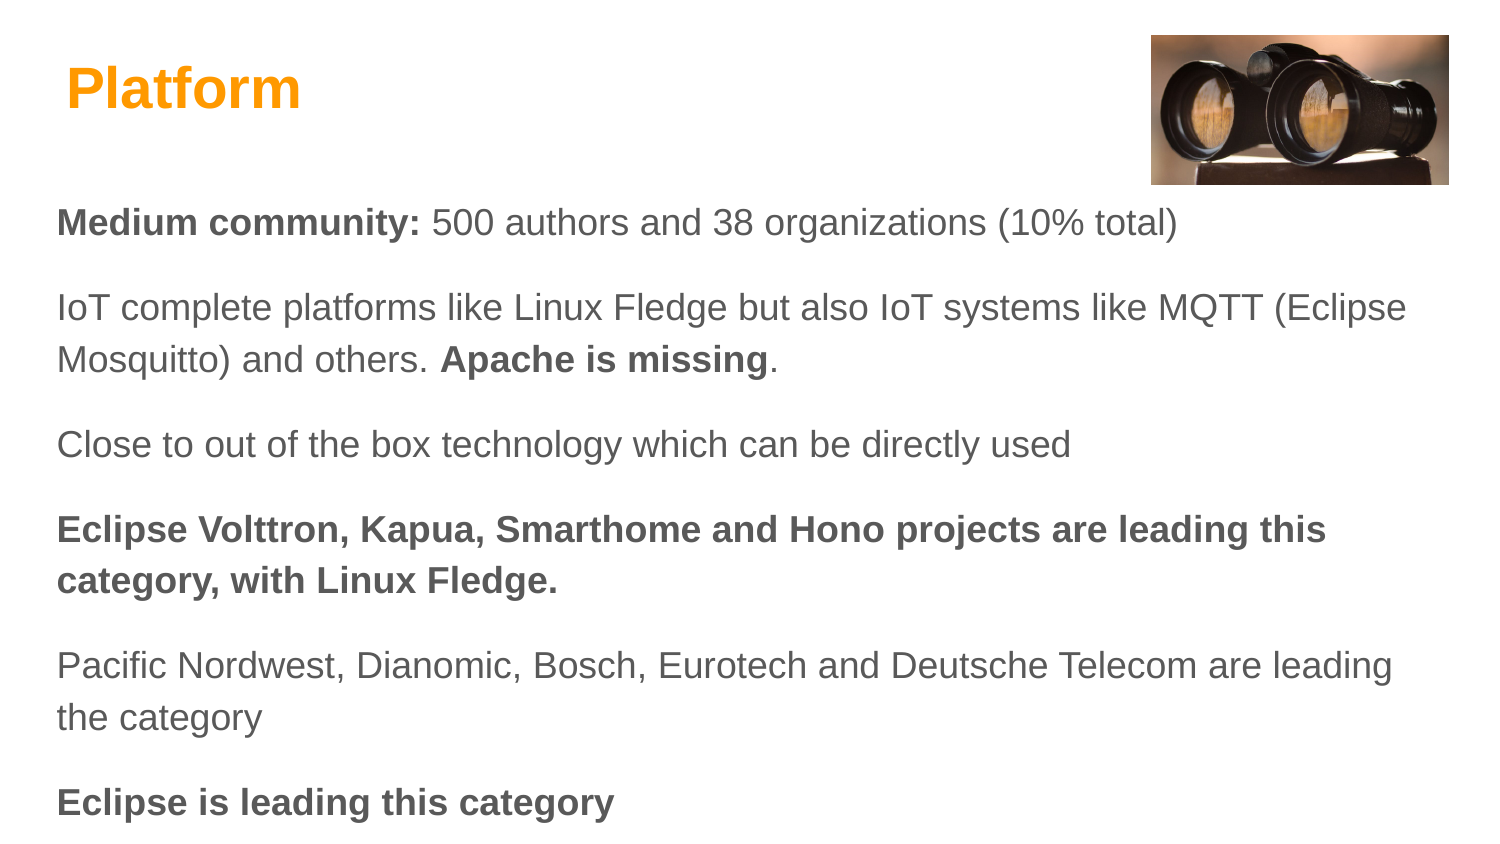

# Platform
Medium community: 500 authors and 38 organizations (10% total)
IoT complete platforms like Linux Fledge but also IoT systems like MQTT (Eclipse Mosquitto) and others. Apache is missing.
Close to out of the box technology which can be directly used
Eclipse Volttron, Kapua, Smarthome and Hono projects are leading this category, with Linux Fledge.
Pacific Nordwest, Dianomic, Bosch, Eurotech and Deutsche Telecom are leading the category
Eclipse is leading this category